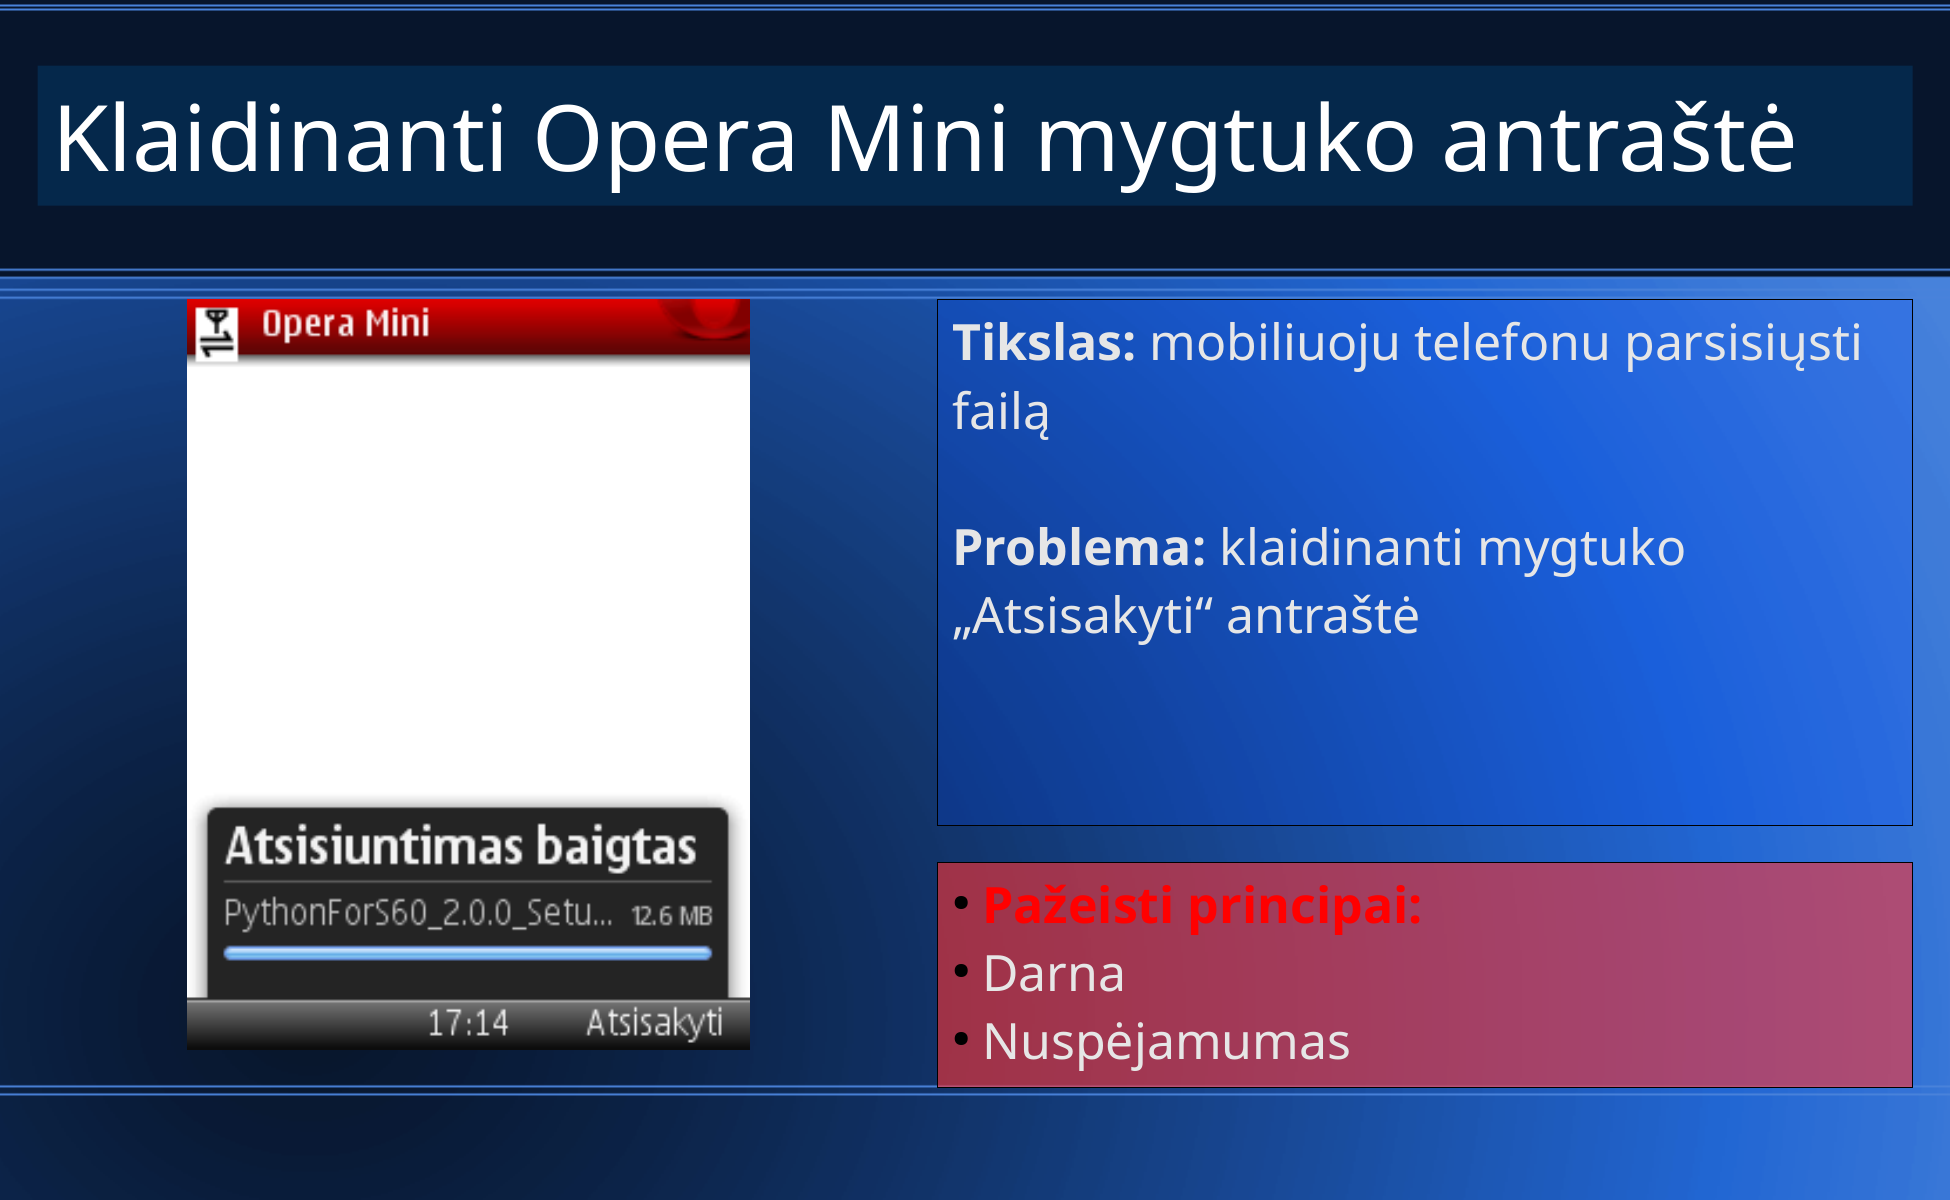

Klaidinanti Opera Mini mygtuko antraštė
Tikslas: mobiliuoju telefonu parsisiųsti failą
Problema: klaidinanti mygtuko „Atsisakyti“ antraštė
Pažeisti principai:
Darna
Nuspėjamumas